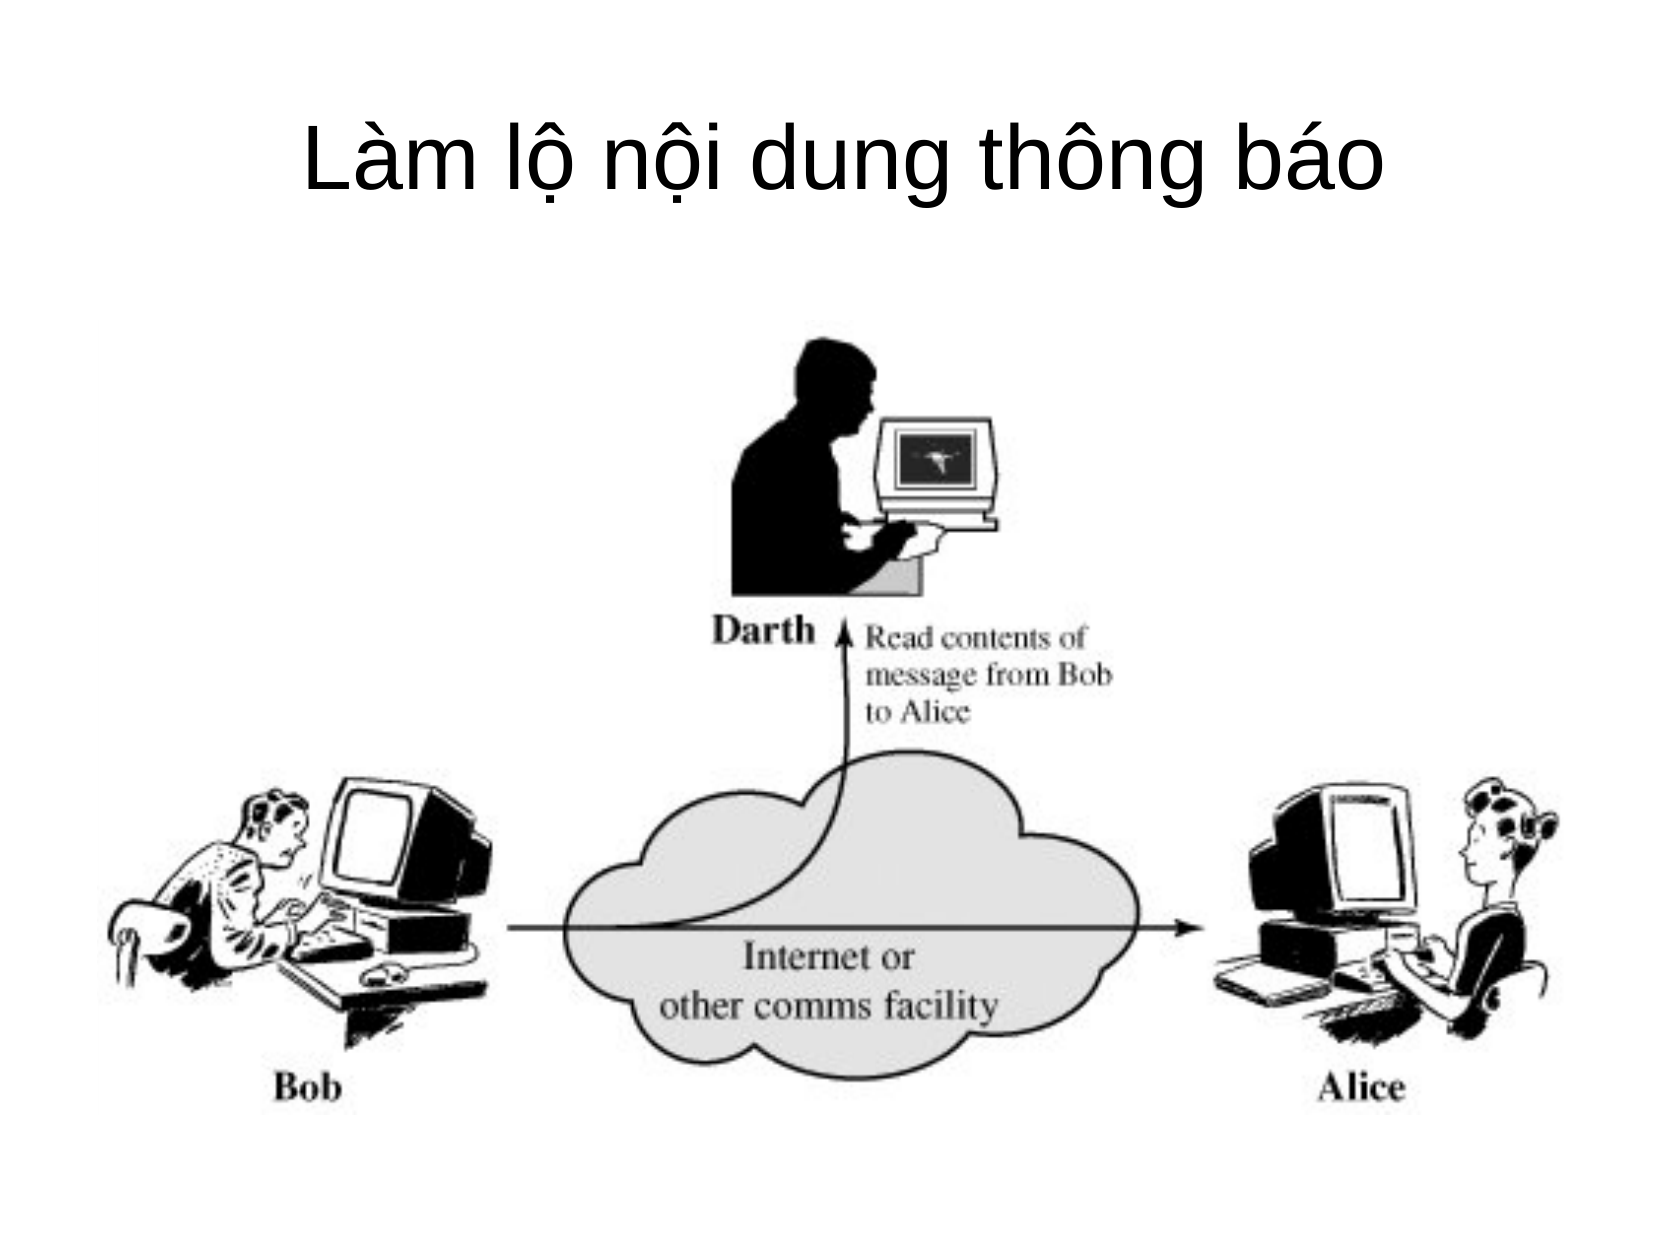

# Làm lộ nội dung thông báo